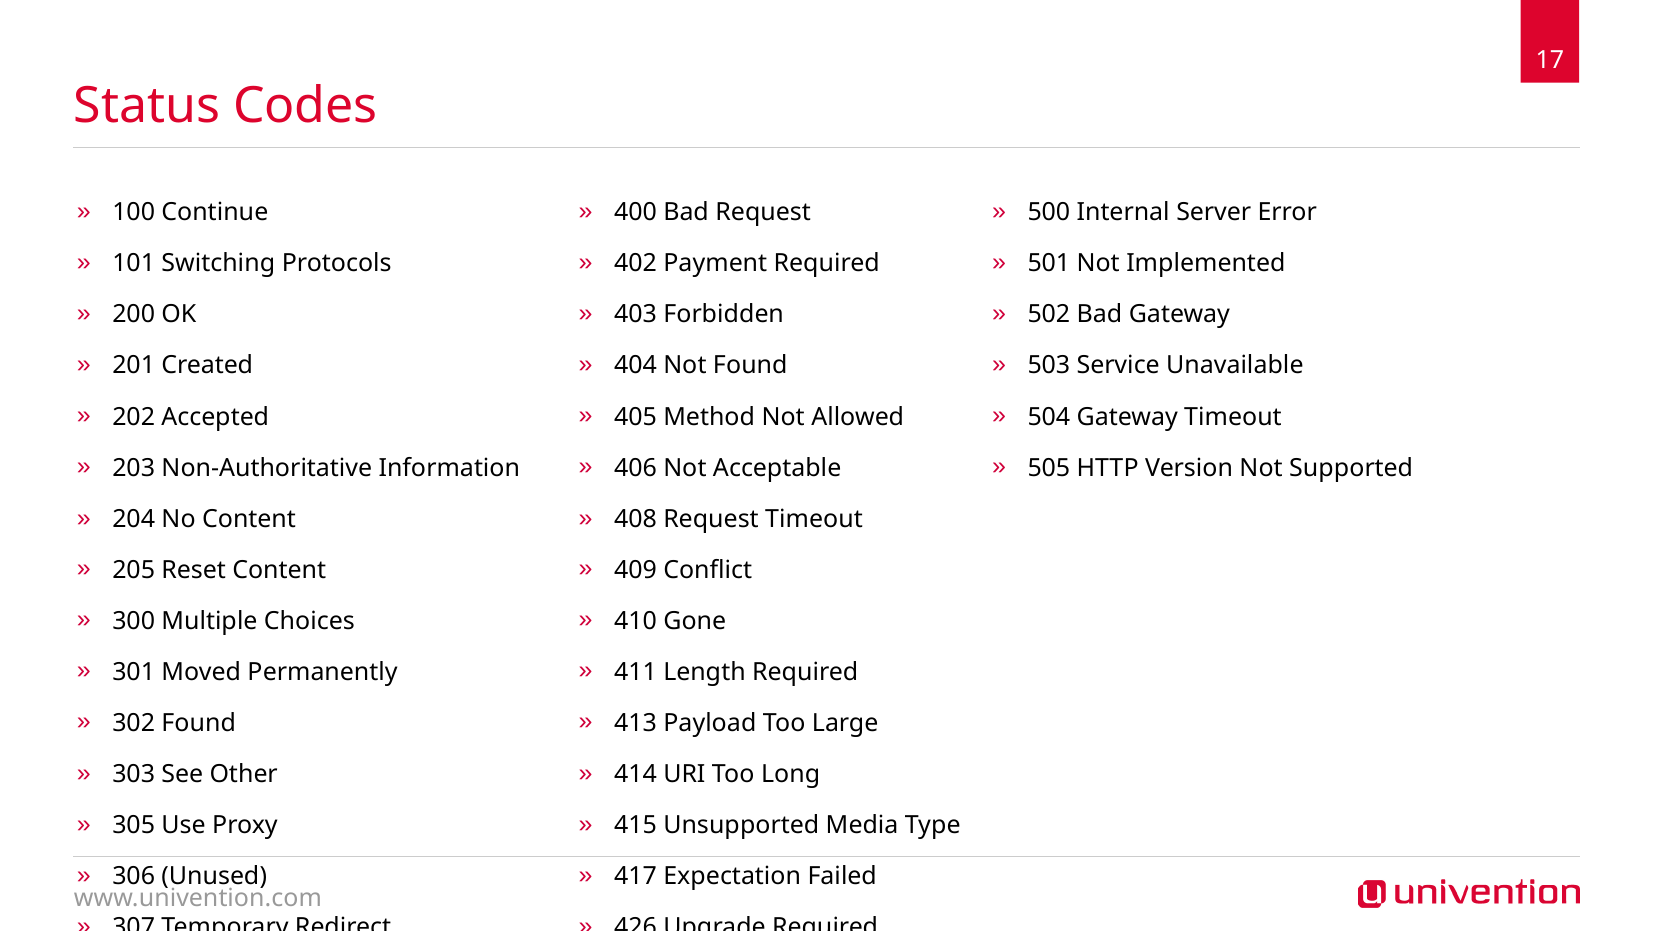

# Status Codes
100 Continue
101 Switching Protocols
200 OK
201 Created
202 Accepted
203 Non-Authoritative Information
204 No Content
205 Reset Content
300 Multiple Choices
301 Moved Permanently
302 Found
303 See Other
305 Use Proxy
306 (Unused)
307 Temporary Redirect
400 Bad Request
402 Payment Required
403 Forbidden
404 Not Found
405 Method Not Allowed
406 Not Acceptable
408 Request Timeout
409 Conflict
410 Gone
411 Length Required
413 Payload Too Large
414 URI Too Long
415 Unsupported Media Type
417 Expectation Failed
426 Upgrade Required
500 Internal Server Error
501 Not Implemented
502 Bad Gateway
503 Service Unavailable
504 Gateway Timeout
505 HTTP Version Not Supported